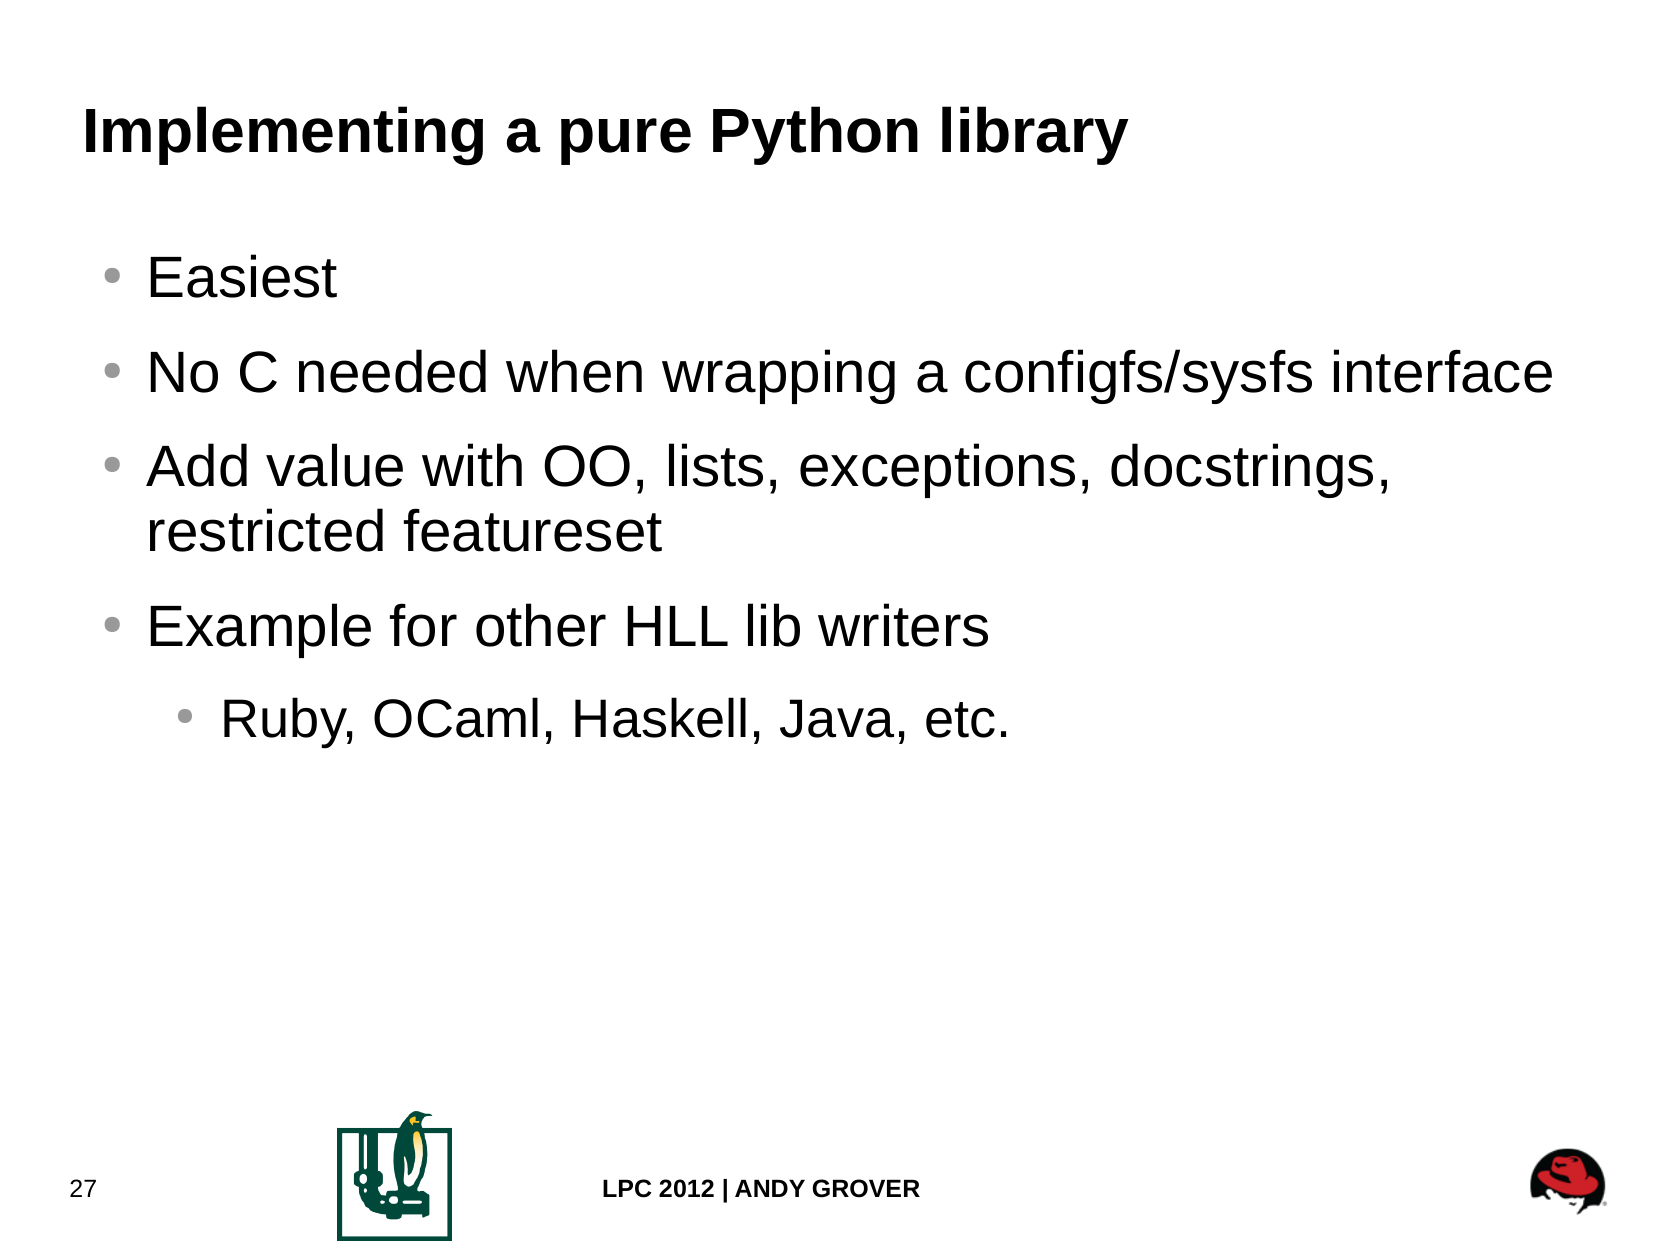

# Implementing a pure Python library
Easiest
No C needed when wrapping a configfs/sysfs interface
Add value with OO, lists, exceptions, docstrings, restricted featureset
Example for other HLL lib writers
Ruby, OCaml, Haskell, Java, etc.